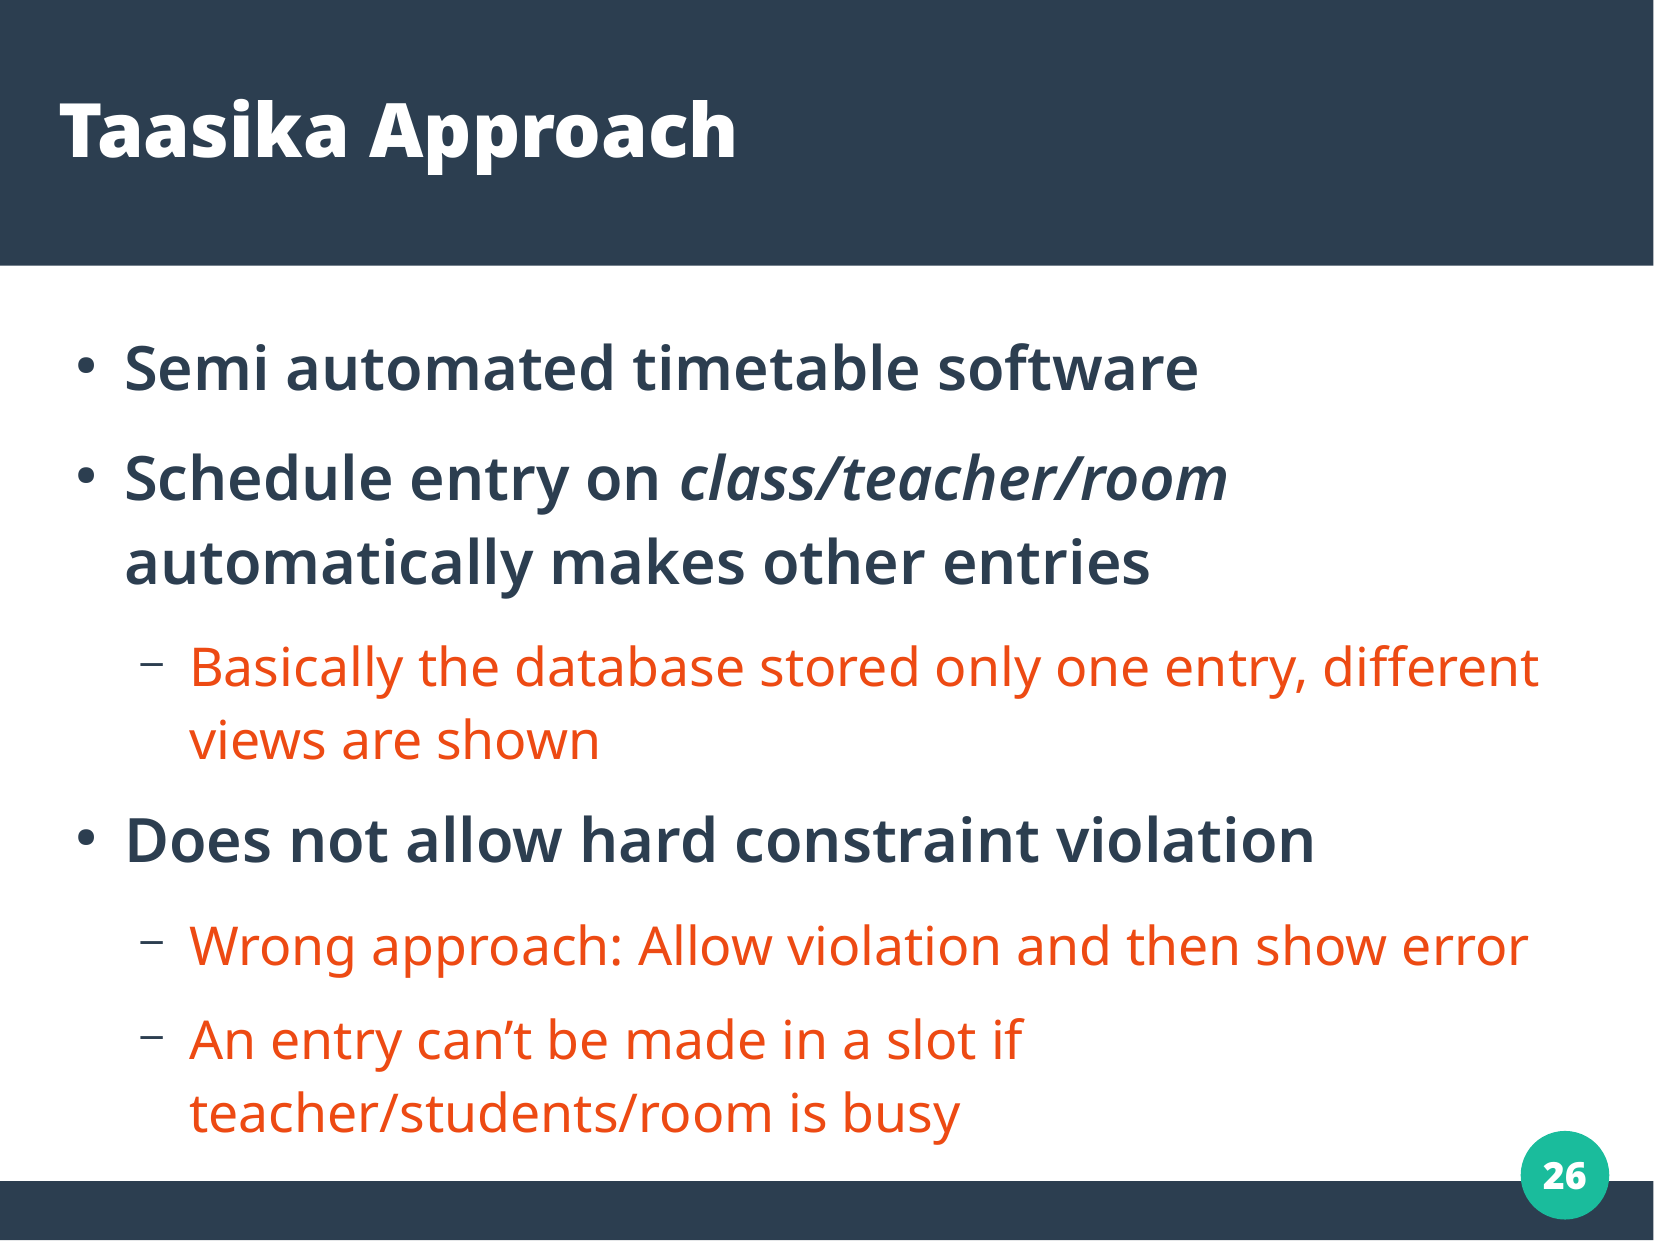

# Taasika Approach
Semi automated timetable software
Schedule entry on class/teacher/room automatically makes other entries
Basically the database stored only one entry, different views are shown
Does not allow hard constraint violation
Wrong approach: Allow violation and then show error
An entry can’t be made in a slot if teacher/students/room is busy
26